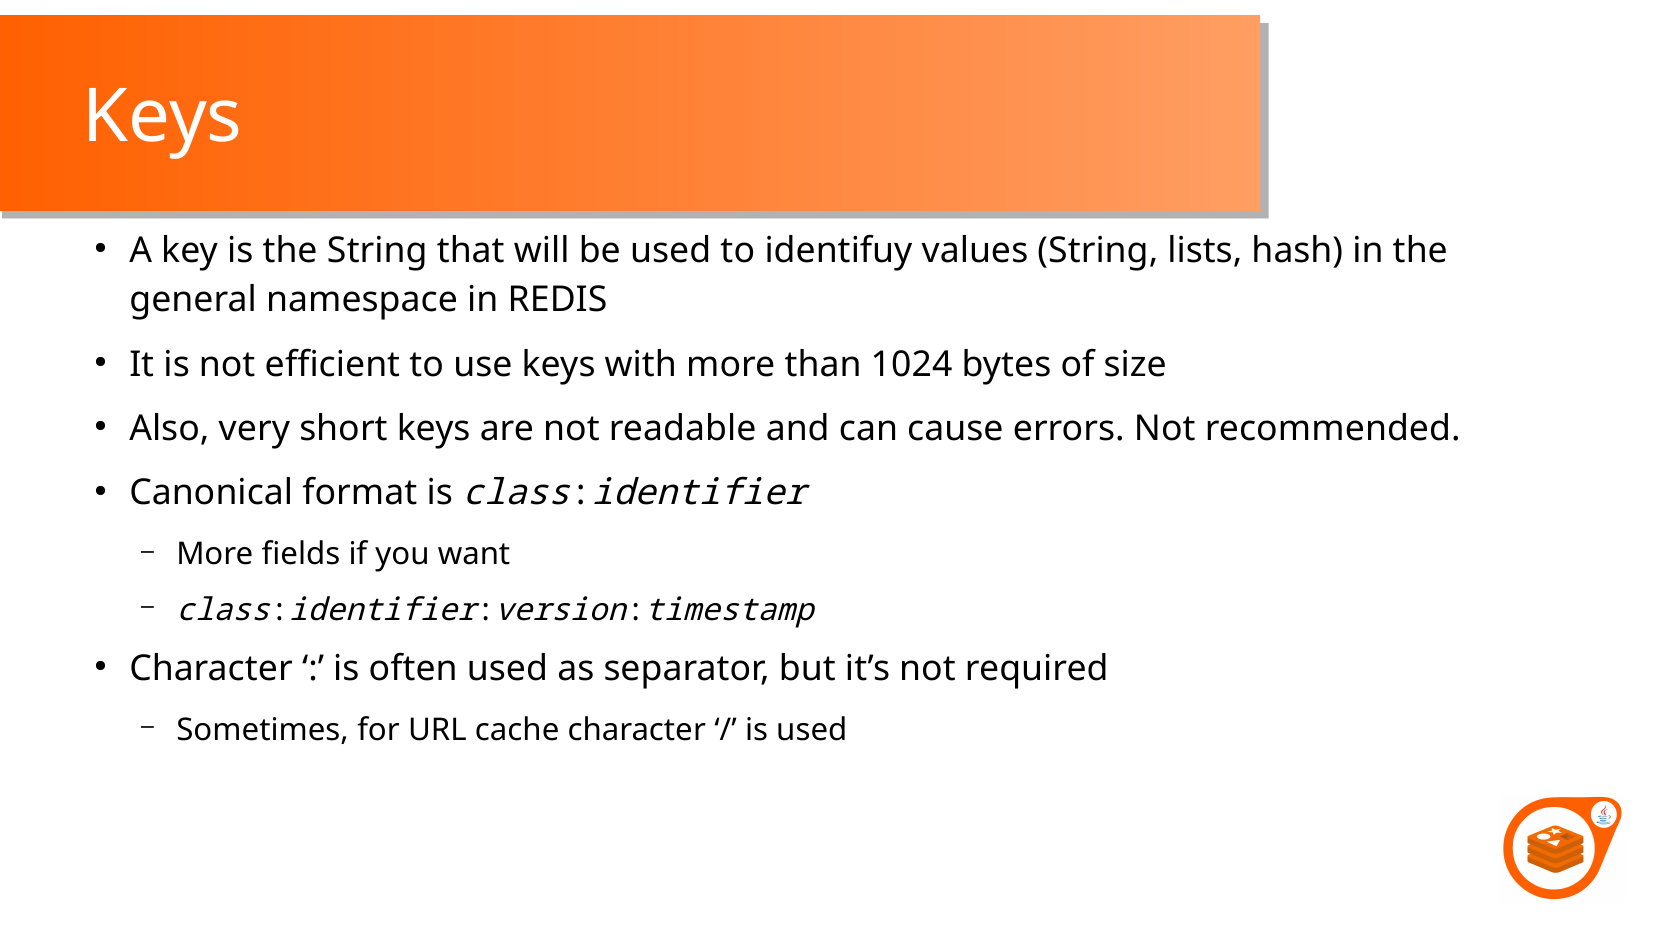

# Keys
A key is the String that will be used to identifuy values (String, lists, hash) in the general namespace in REDIS
It is not efficient to use keys with more than 1024 bytes of size
Also, very short keys are not readable and can cause errors. Not recommended.
Canonical format is class:identifier
More fields if you want
class:identifier:version:timestamp
Character ‘:’ is often used as separator, but it’s not required
Sometimes, for URL cache character ‘/’ is used